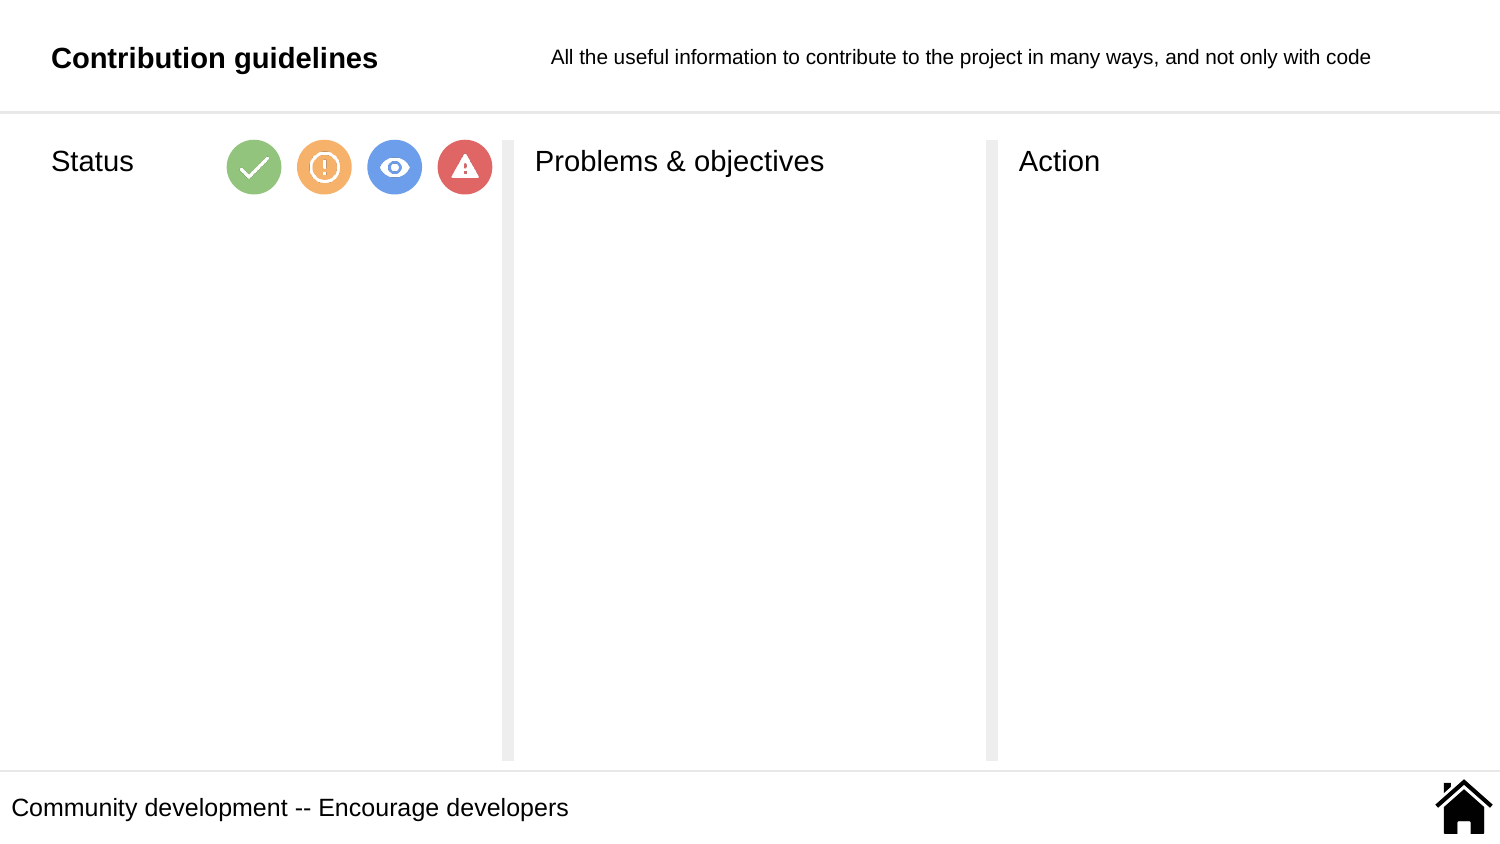

Contribution guidelines
All the useful information to contribute to the project in many ways, and not only with code
# Status
Problems & objectives
Action
Community development -- Encourage developers